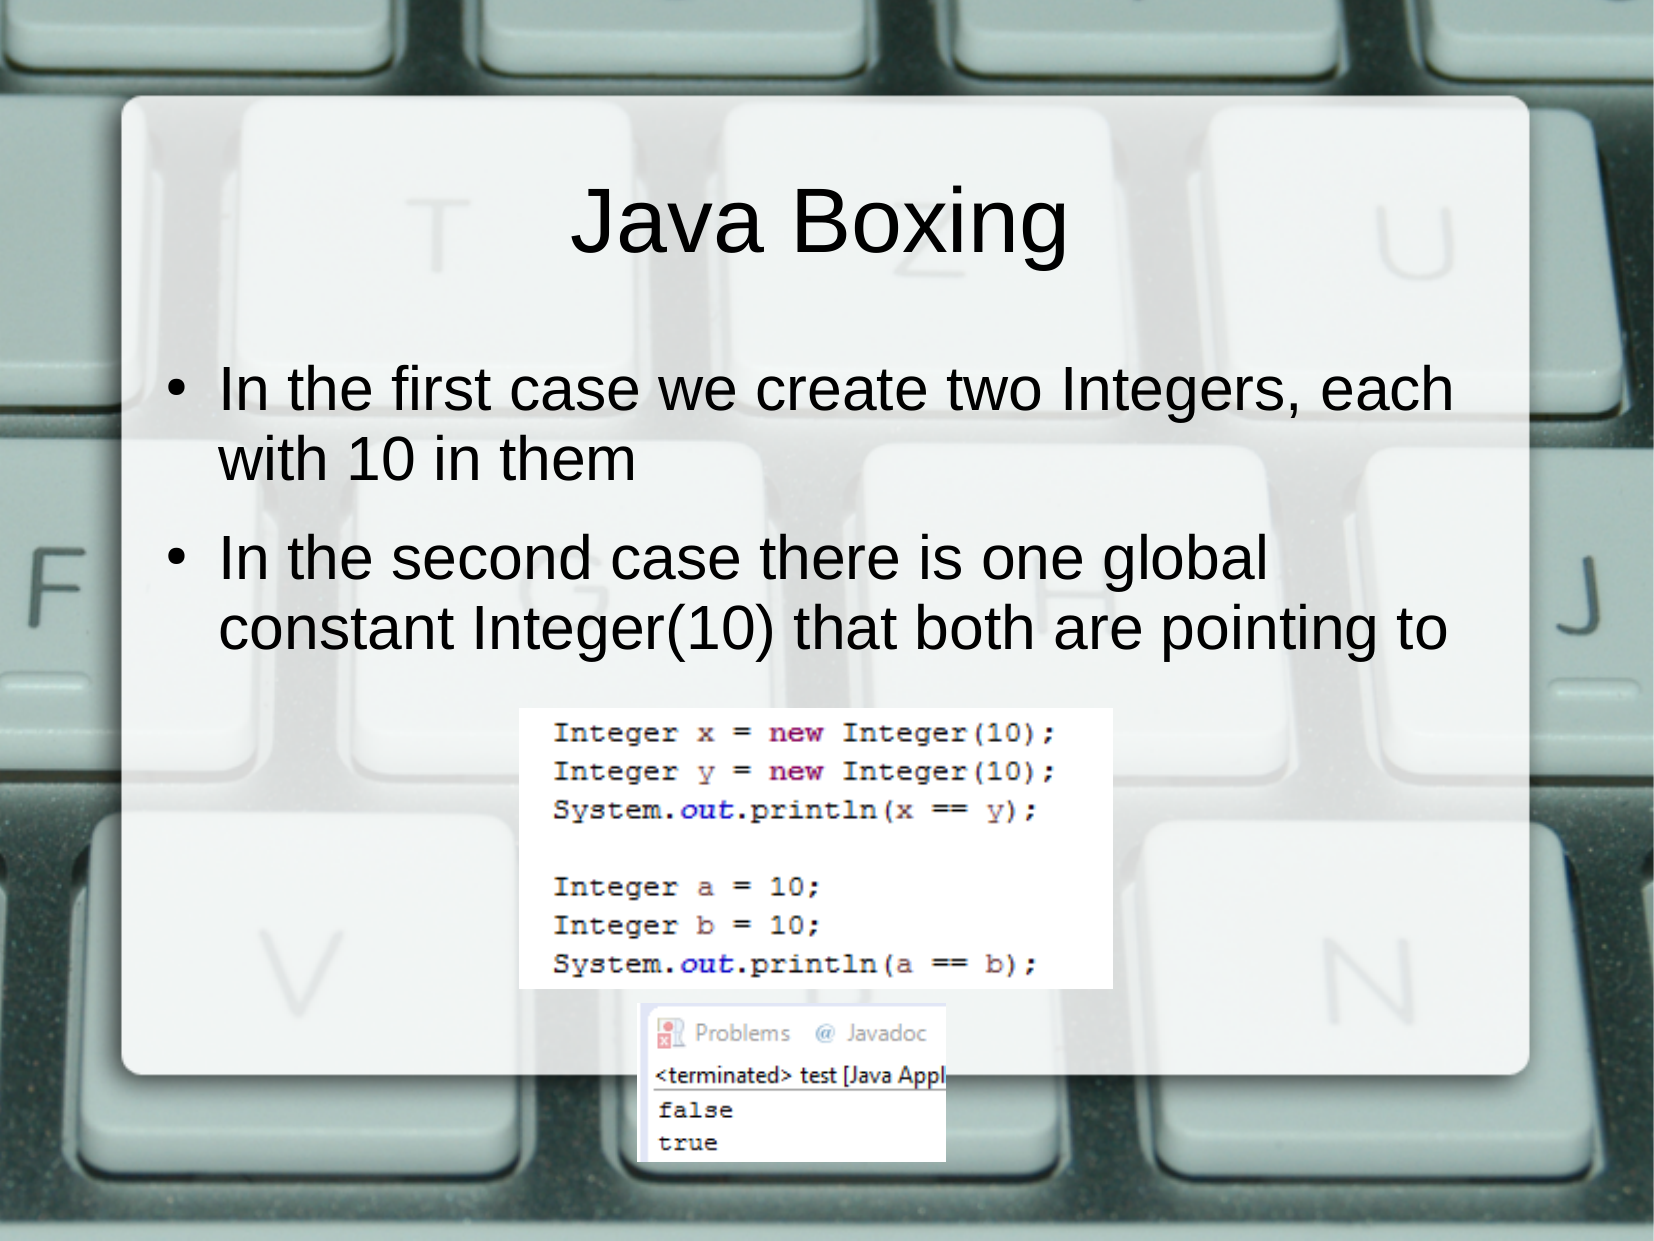

# Java Boxing
In the first case we create two Integers, each with 10 in them
In the second case there is one global constant Integer(10) that both are pointing to